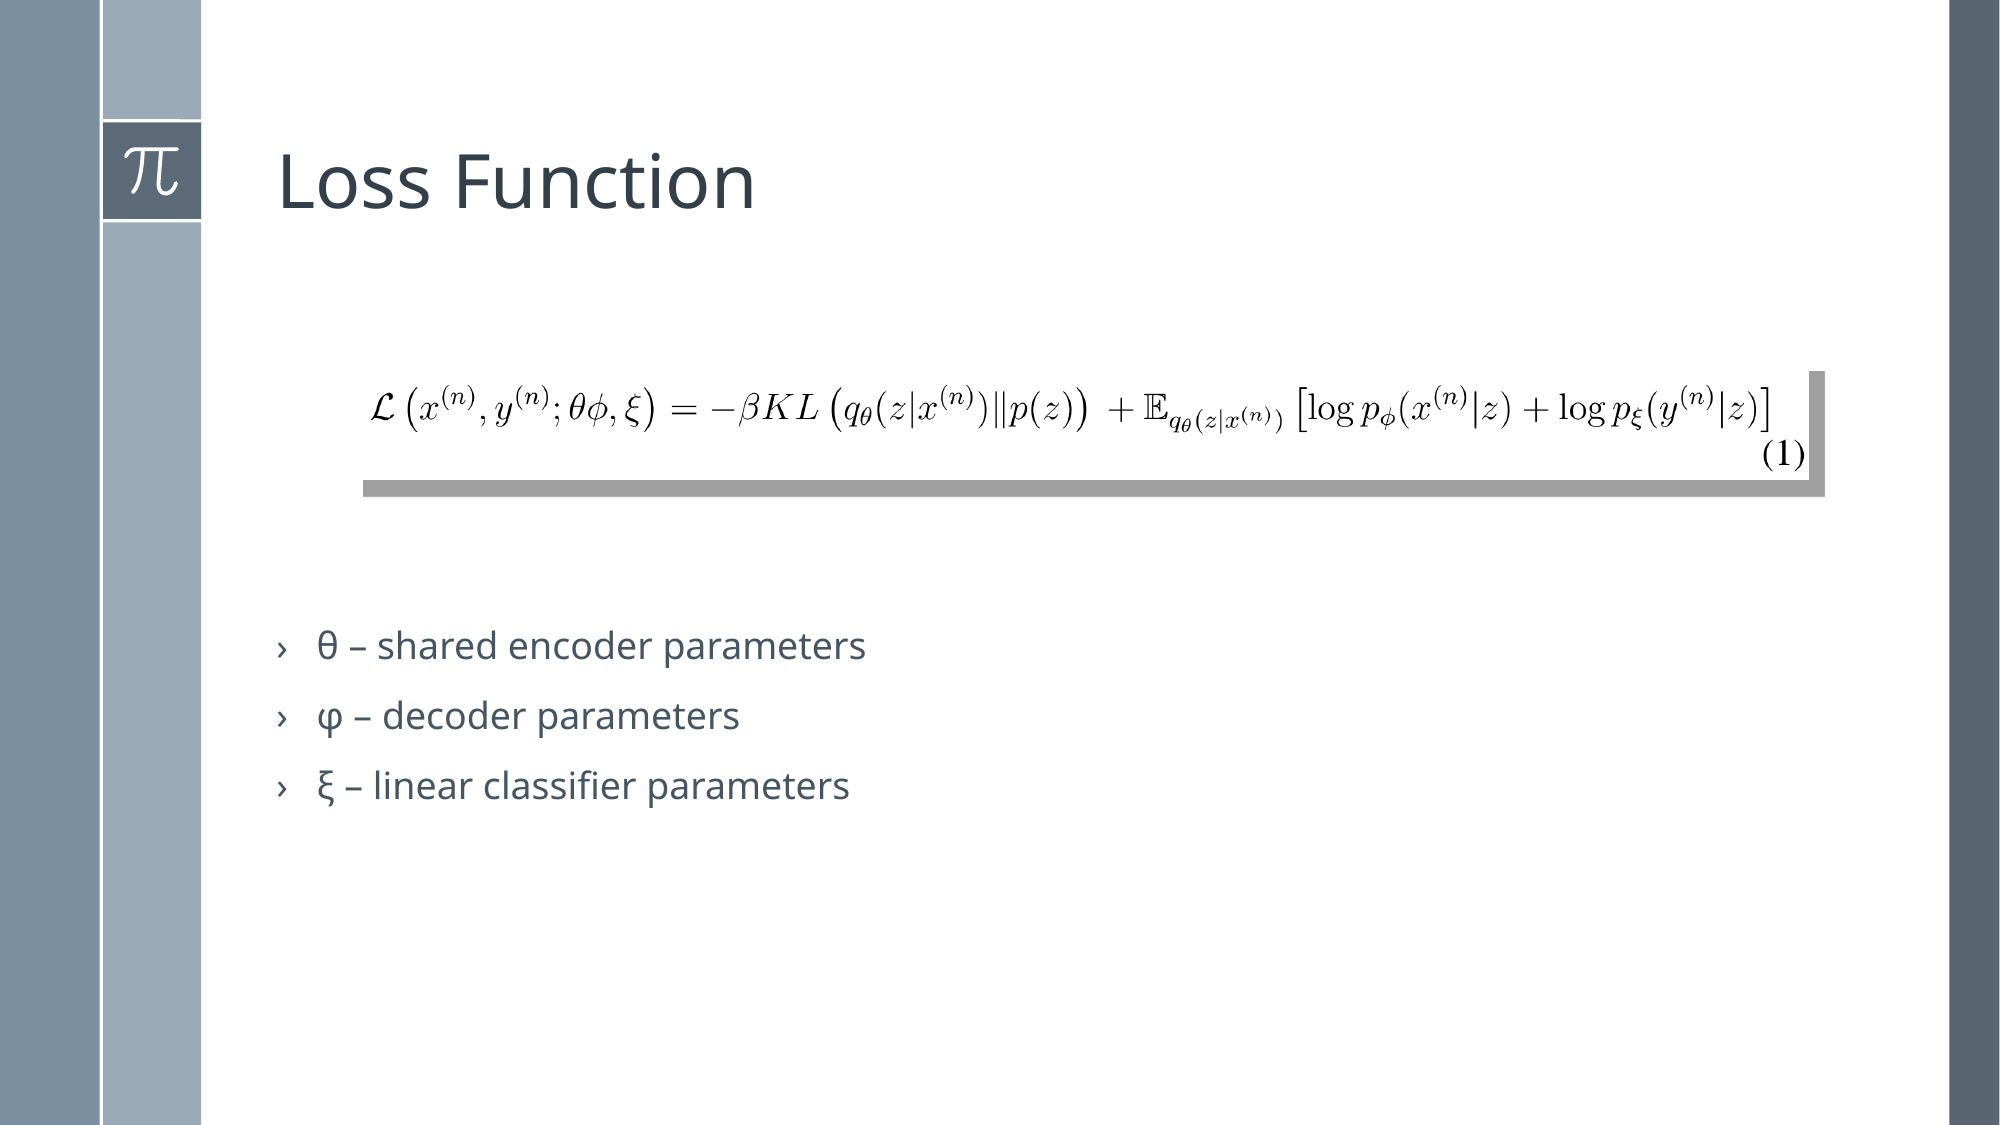

Loss Function
θ – shared encoder parameters
φ – decoder parameters
ξ – linear classifier parameters